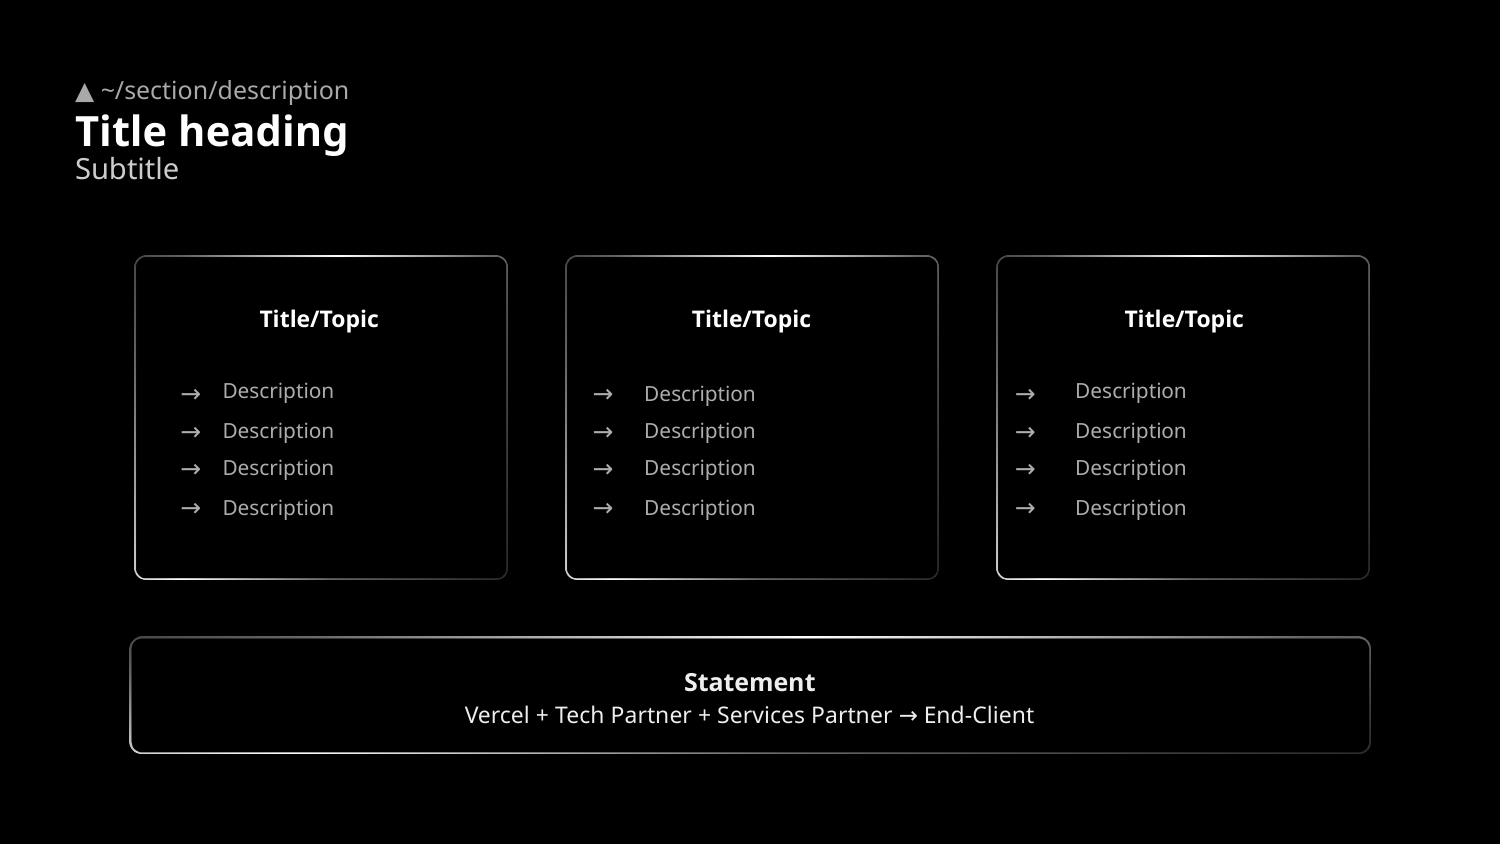

▲ ~/section/description
Title heading
Subtitle
Title/Topic
Title/Topic
Title/Topic
→
Description
→
→
Description
Description
→
→
→
Description
Description
Description
→
→
→
Description
Description
Description
→
→
→
Description
Description
Description
Statement
Vercel + Tech Partner + Services Partner → End-Client